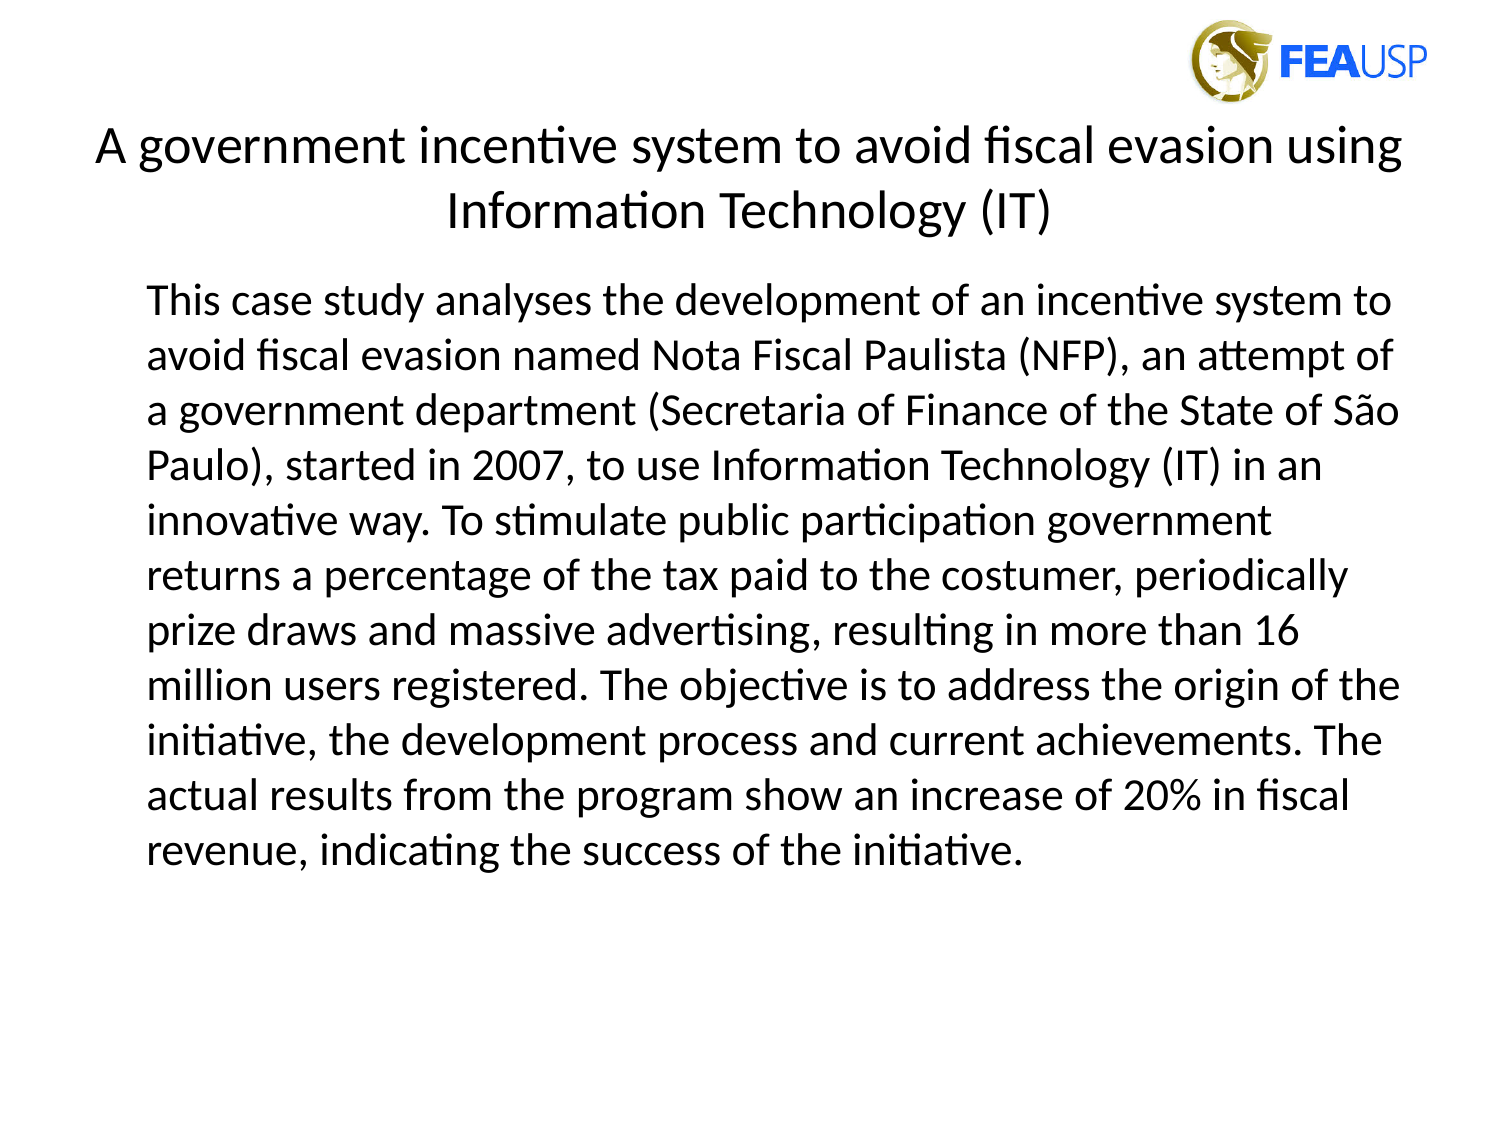

# A government incentive system to avoid fiscal evasion using Information Technology (IT)
This case study analyses the development of an incentive system to avoid fiscal evasion named Nota Fiscal Paulista (NFP), an attempt of a government department (Secretaria of Finance of the State of São Paulo), started in 2007, to use Information Technology (IT) in an innovative way. To stimulate public participation government returns a percentage of the tax paid to the costumer, periodically prize draws and massive advertising, resulting in more than 16 million users registered. The objective is to address the origin of the initiative, the development process and current achievements. The actual results from the program show an increase of 20% in fiscal revenue, indicating the success of the initiative.